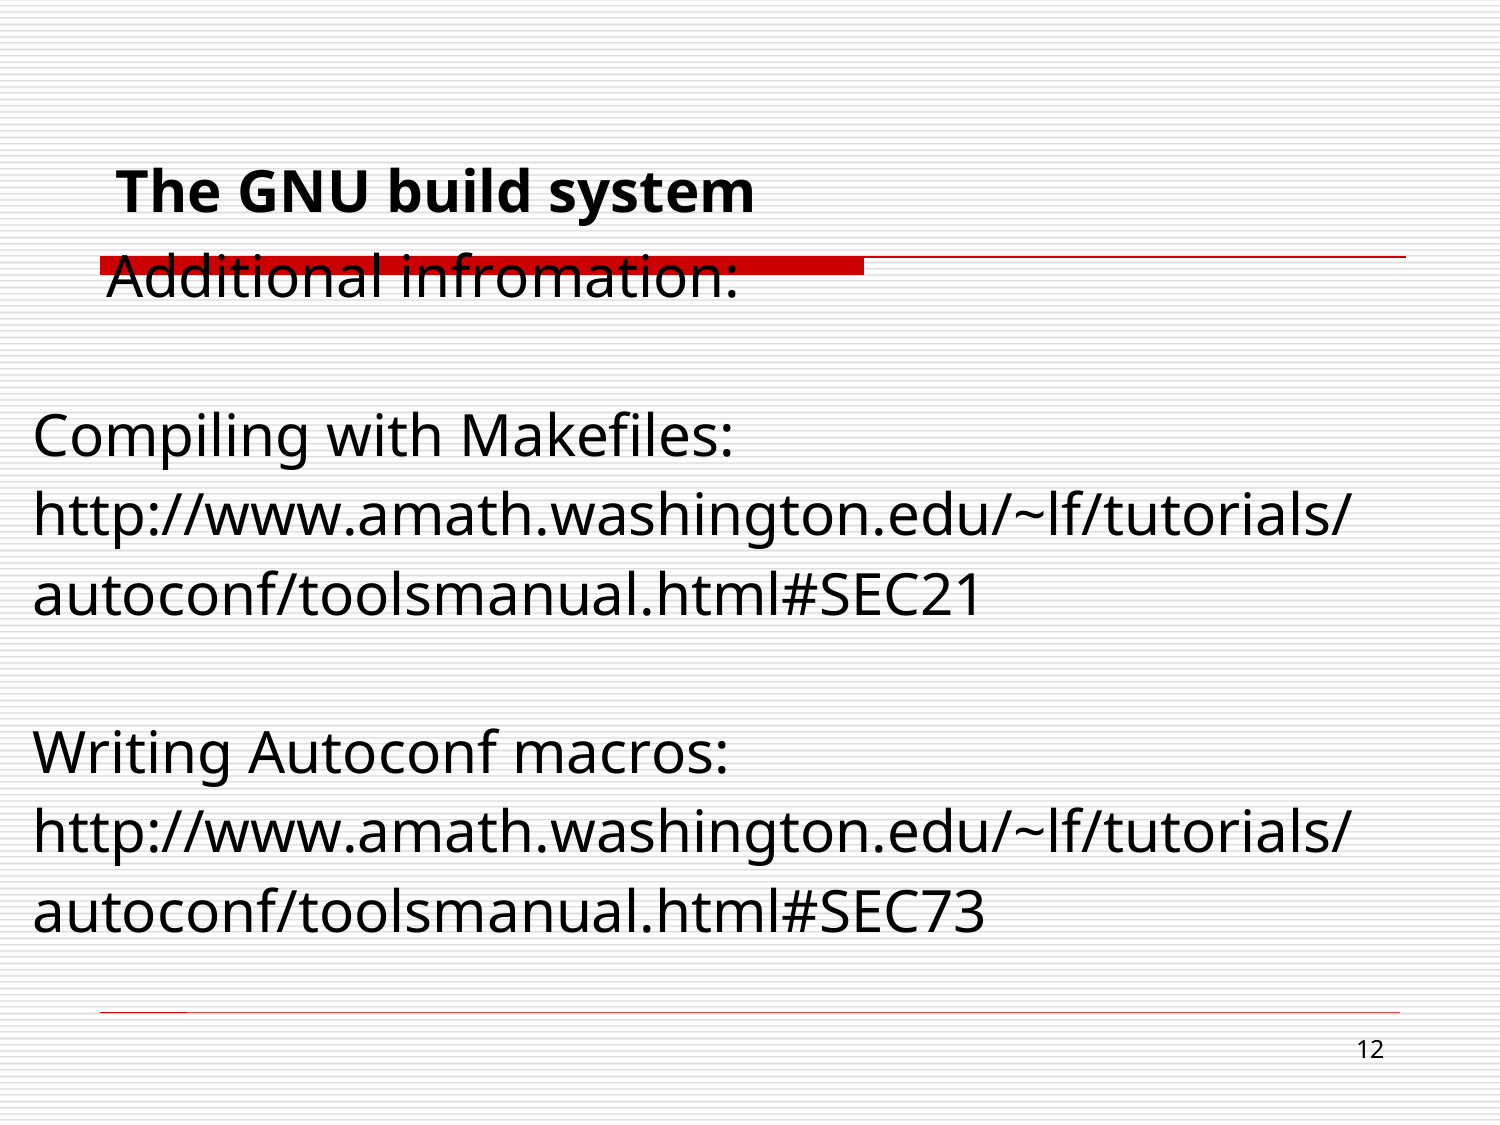

# The GNU build system
	Additional infromation:
Compiling with Makefiles:
http://www.amath.washington.edu/~lf/tutorials/autoconf/toolsmanual.html#SEC21
Writing Autoconf macros:
http://www.amath.washington.edu/~lf/tutorials/autoconf/toolsmanual.html#SEC73
12